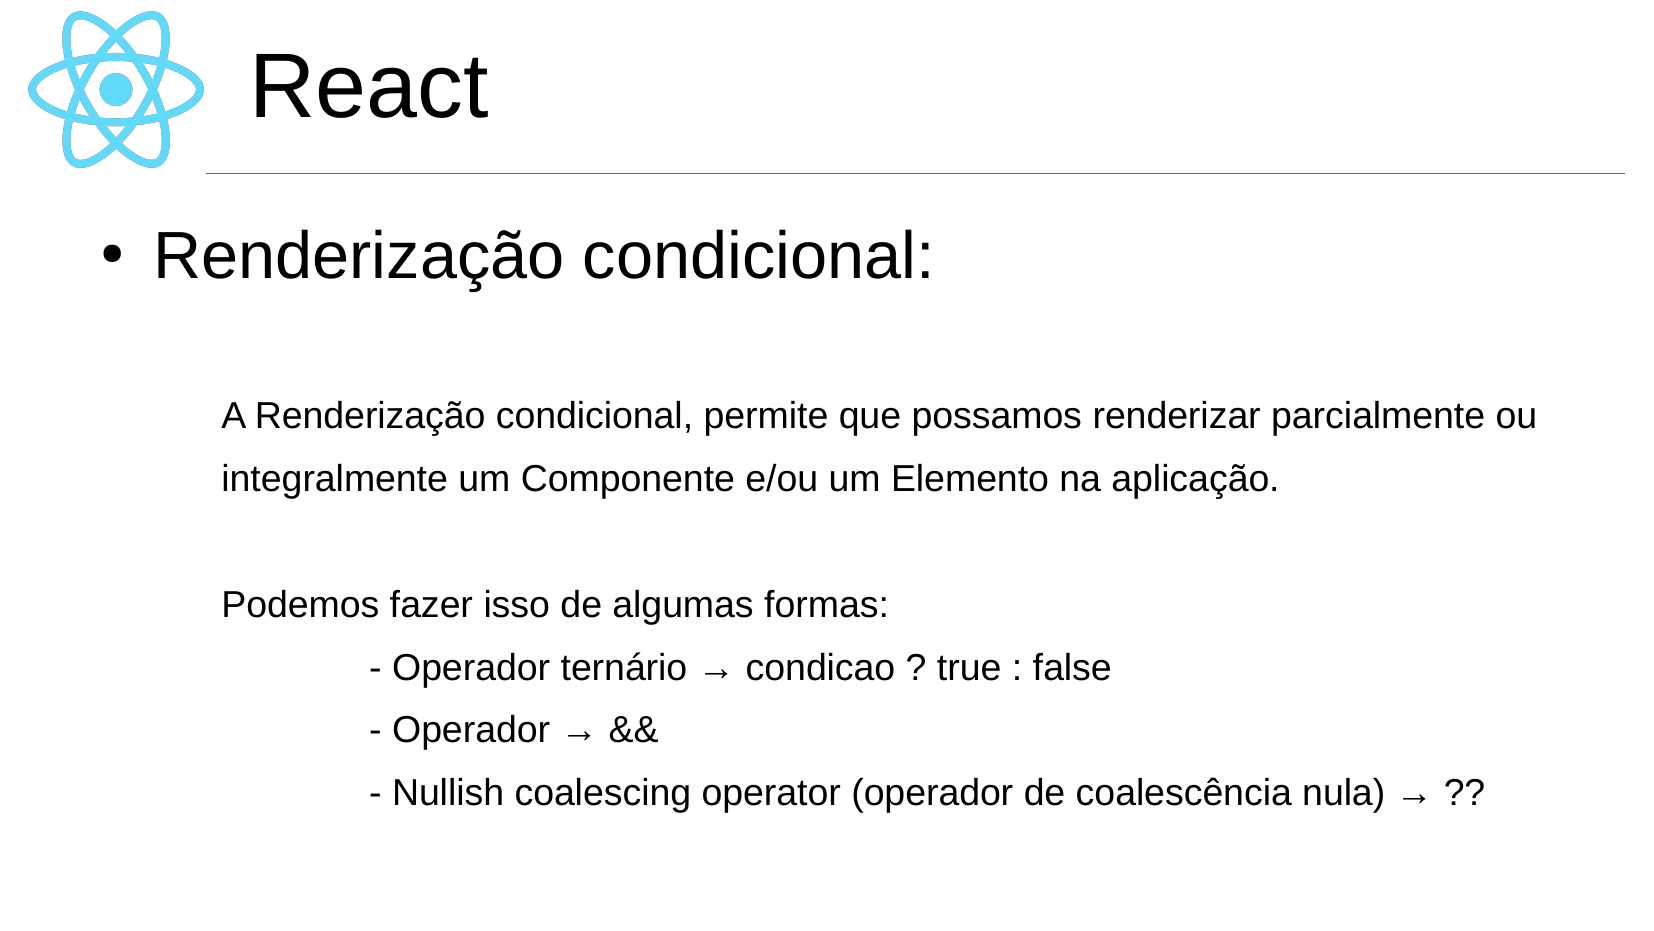

# React
Renderização condicional:
A Renderização condicional, permite que possamos renderizar parcialmente ou integralmente um Componente e/ou um Elemento na aplicação.
Podemos fazer isso de algumas formas:
		- Operador ternário → condicao ? true : false
		- Operador → &&
		- Nullish coalescing operator (operador de coalescência nula) → ??